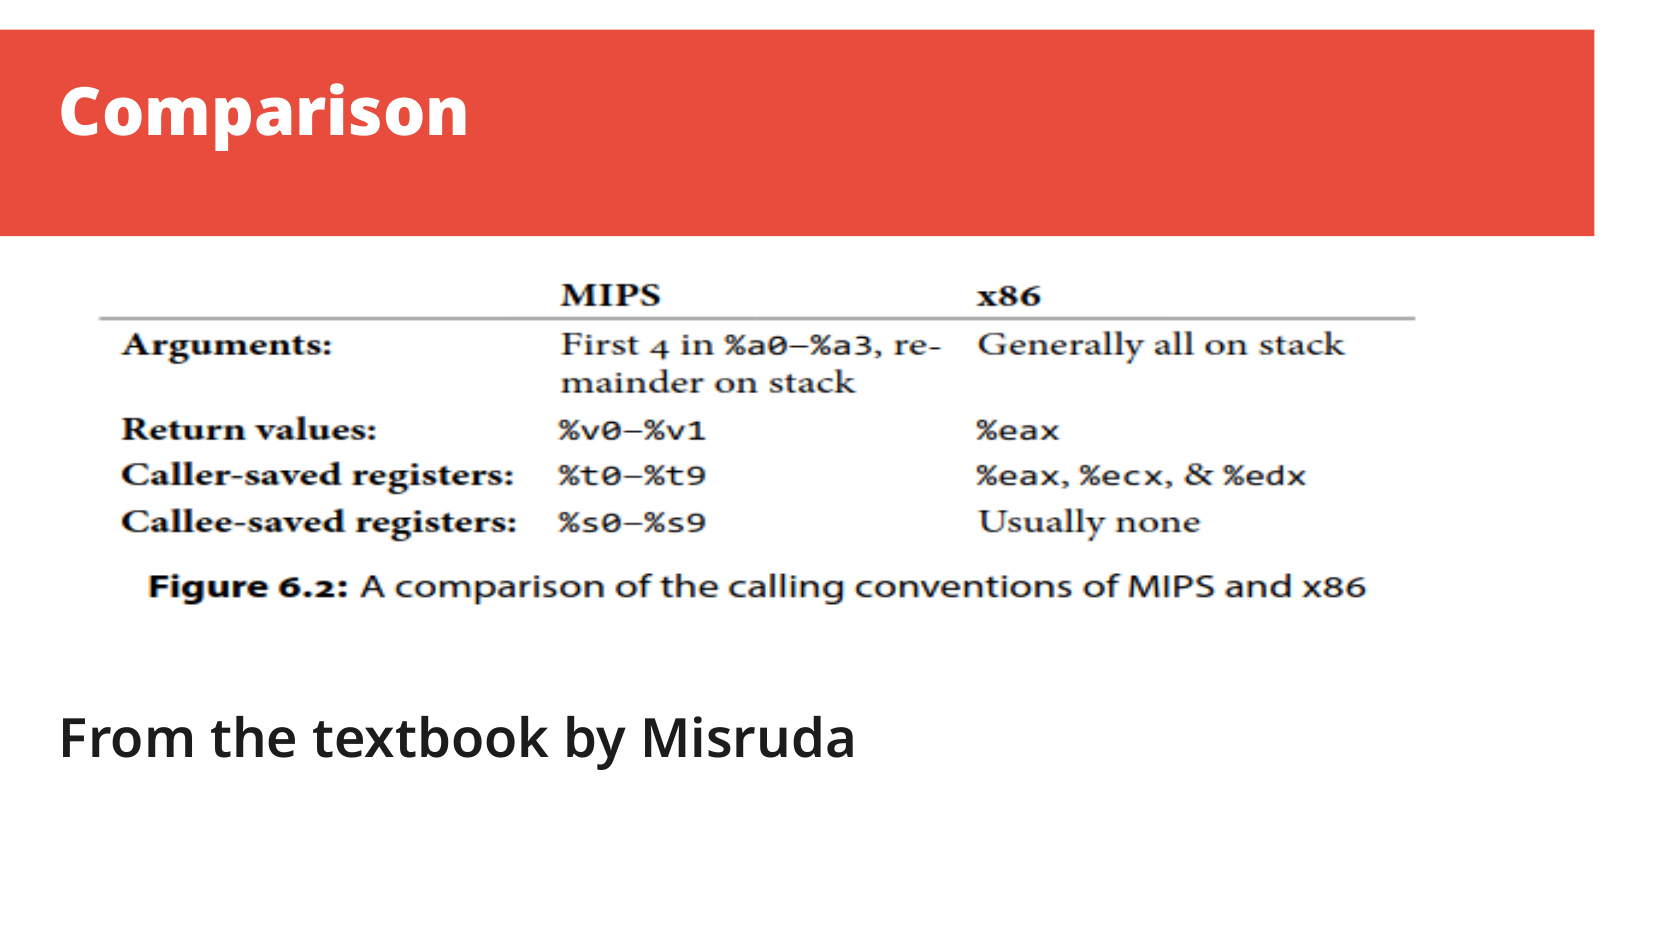

# Comparison
From the textbook by Misruda
43